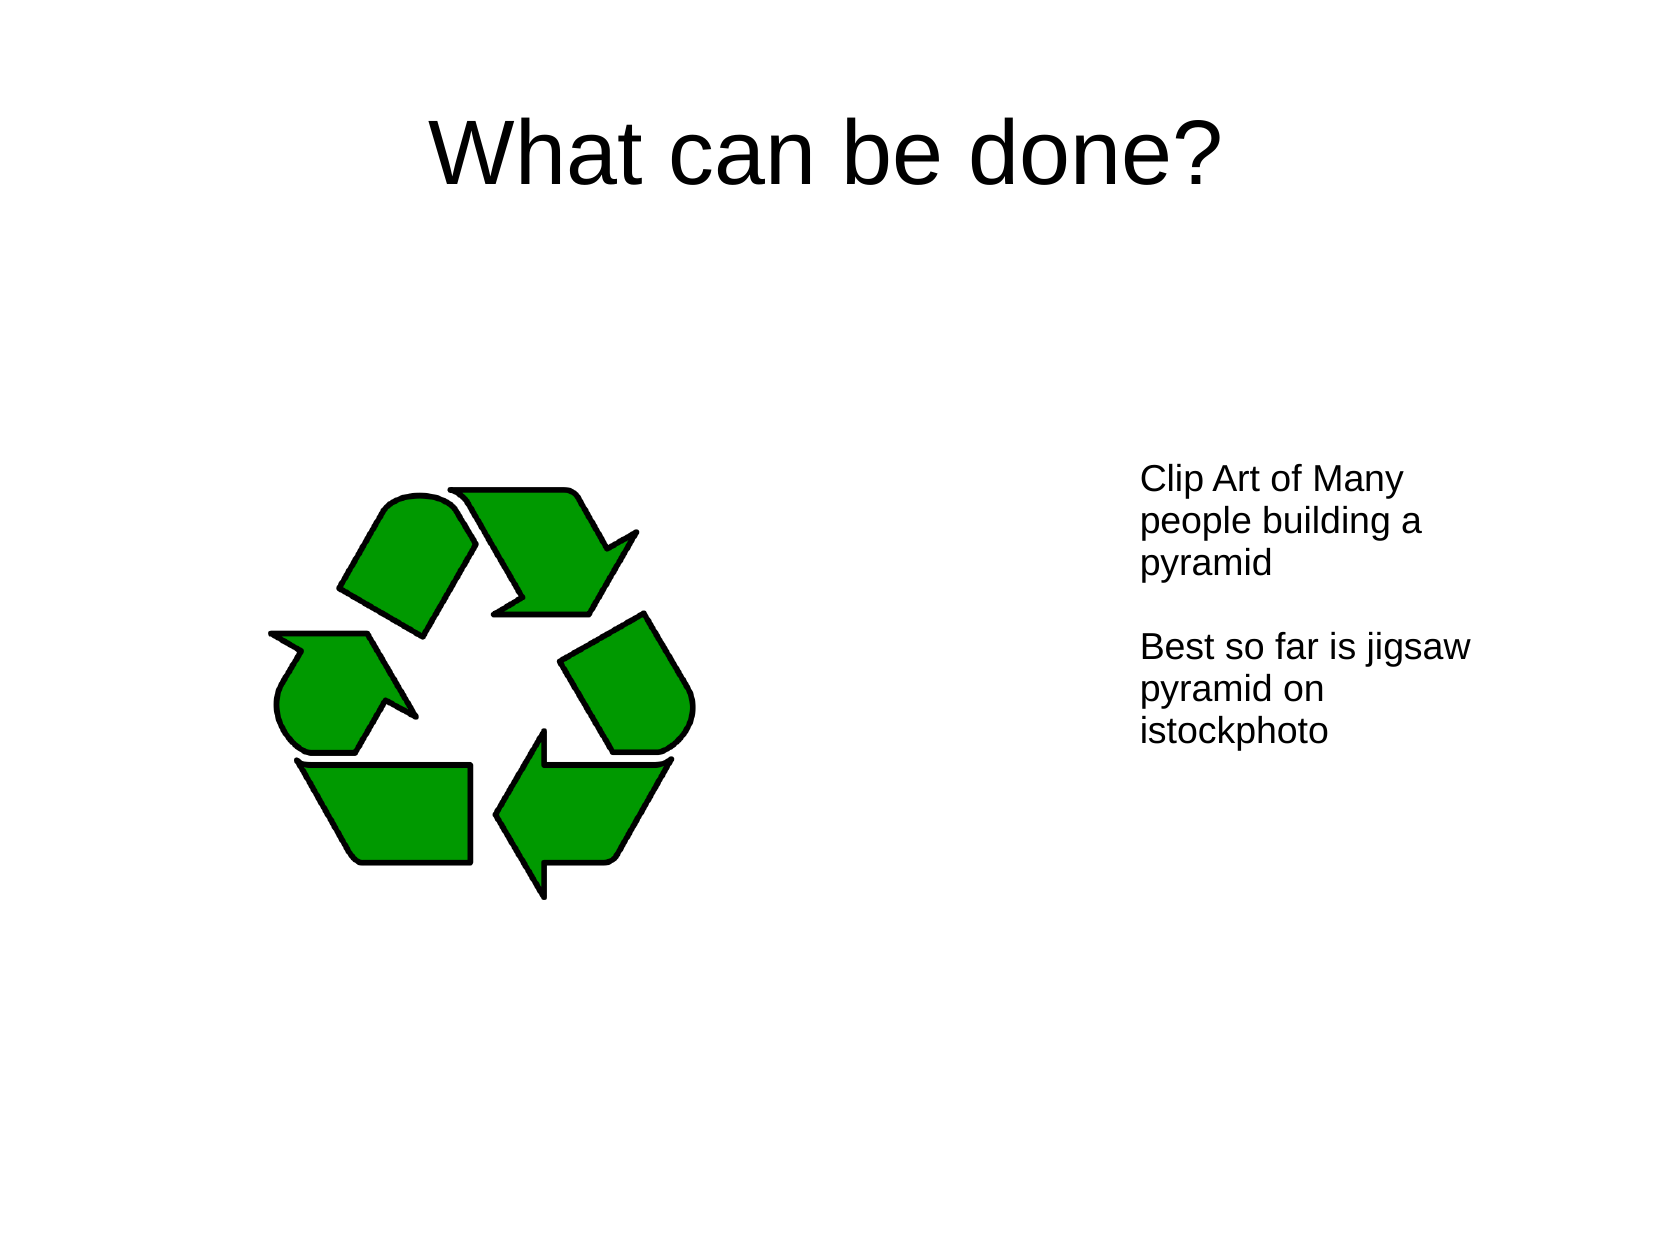

# What can be done?
Clip Art of Many people building a pyramid
Best so far is jigsaw pyramid on istockphoto